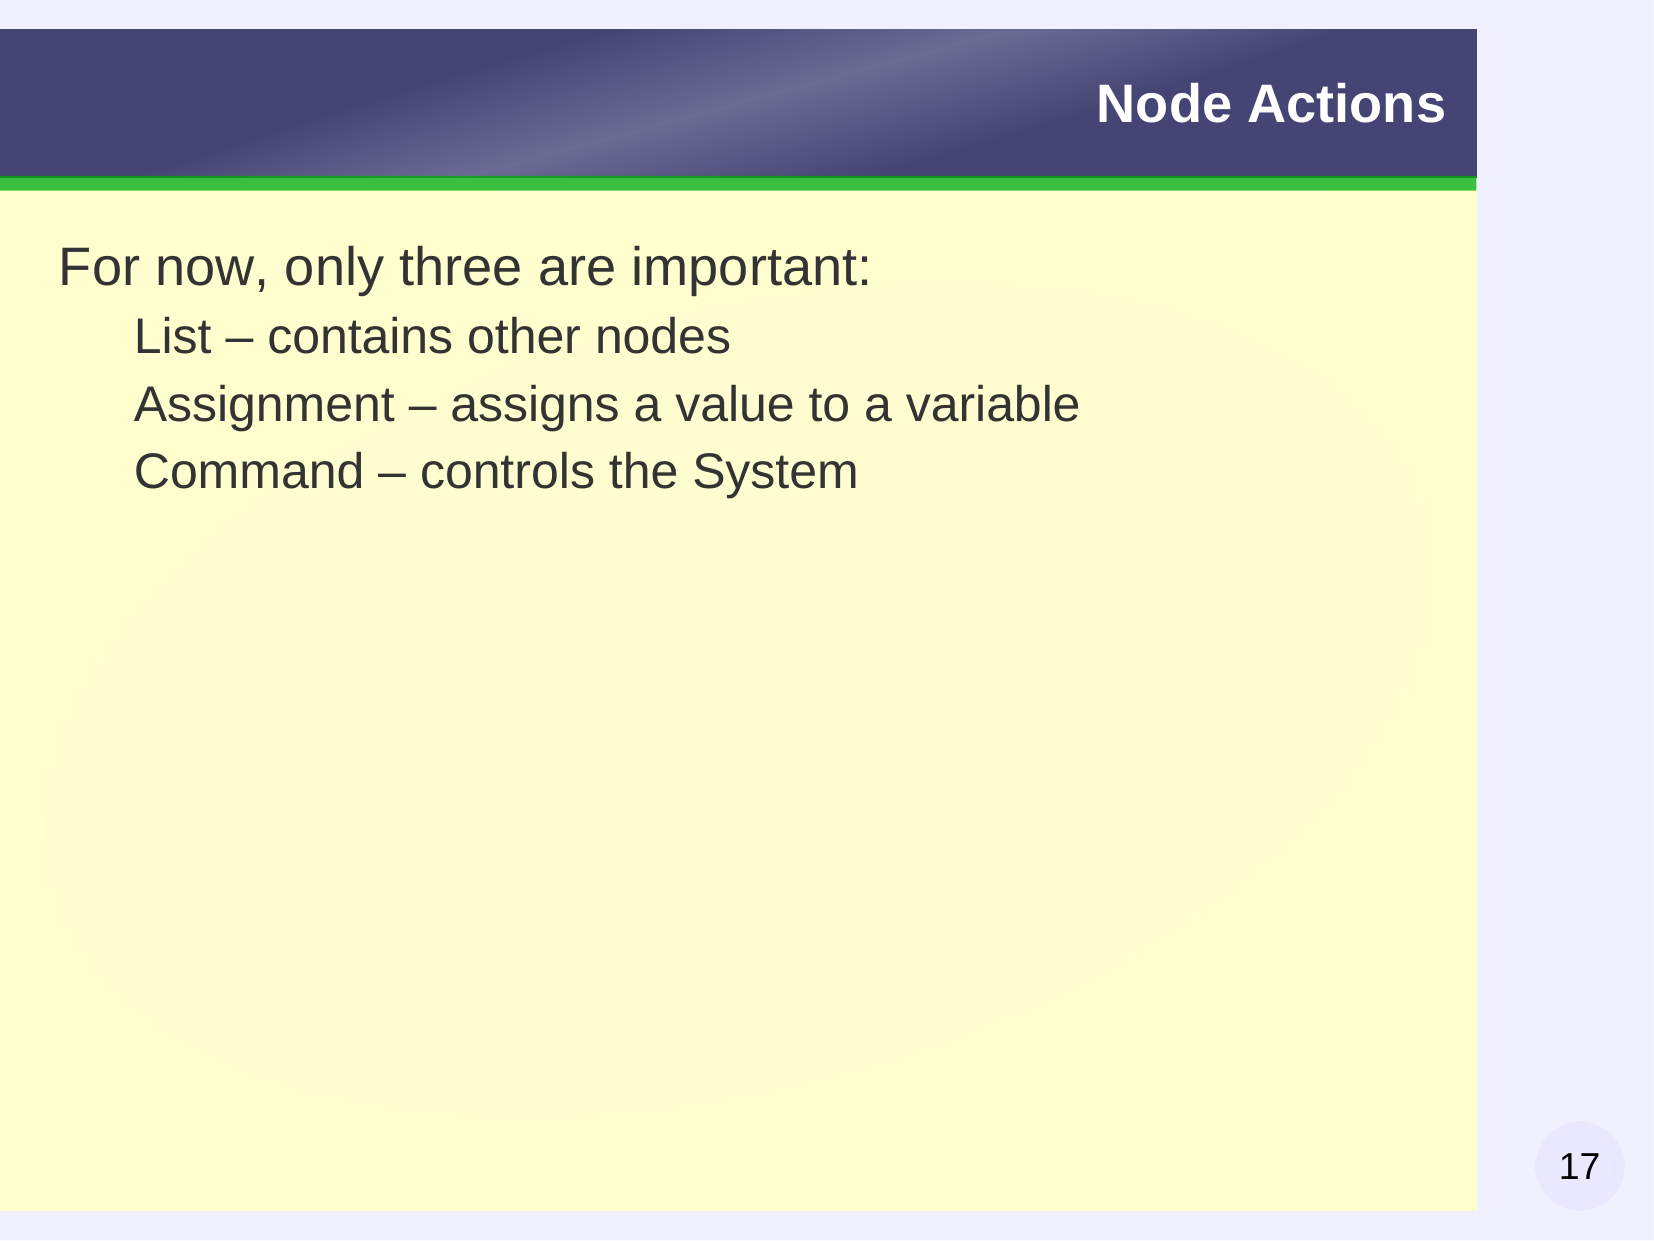

# Node Actions
For now, only three are important:
List – contains other nodes
Assignment – assigns a value to a variable
Command – controls the System